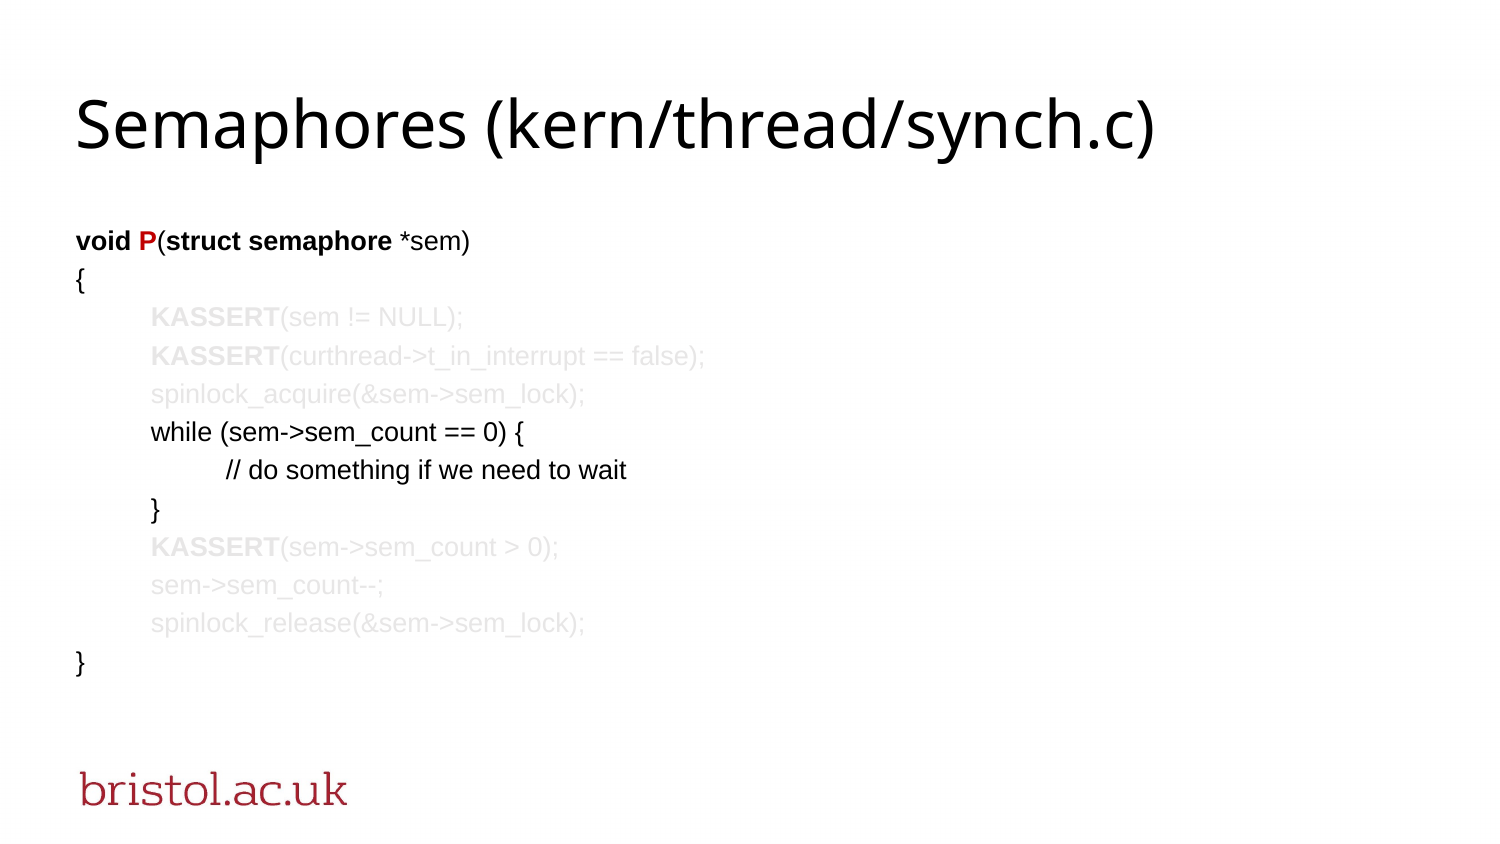

# Semaphores (kern/thread/synch.c)
void P(struct semaphore *sem)
{
	KASSERT(sem != NULL);
	KASSERT(curthread->t_in_interrupt == false);
	spinlock_acquire(&sem->sem_lock);
	while (sem->sem_count == 0) {
		// do something if we need to wait
	}
	KASSERT(sem->sem_count > 0);
	sem->sem_count--;
	spinlock_release(&sem->sem_lock);
}